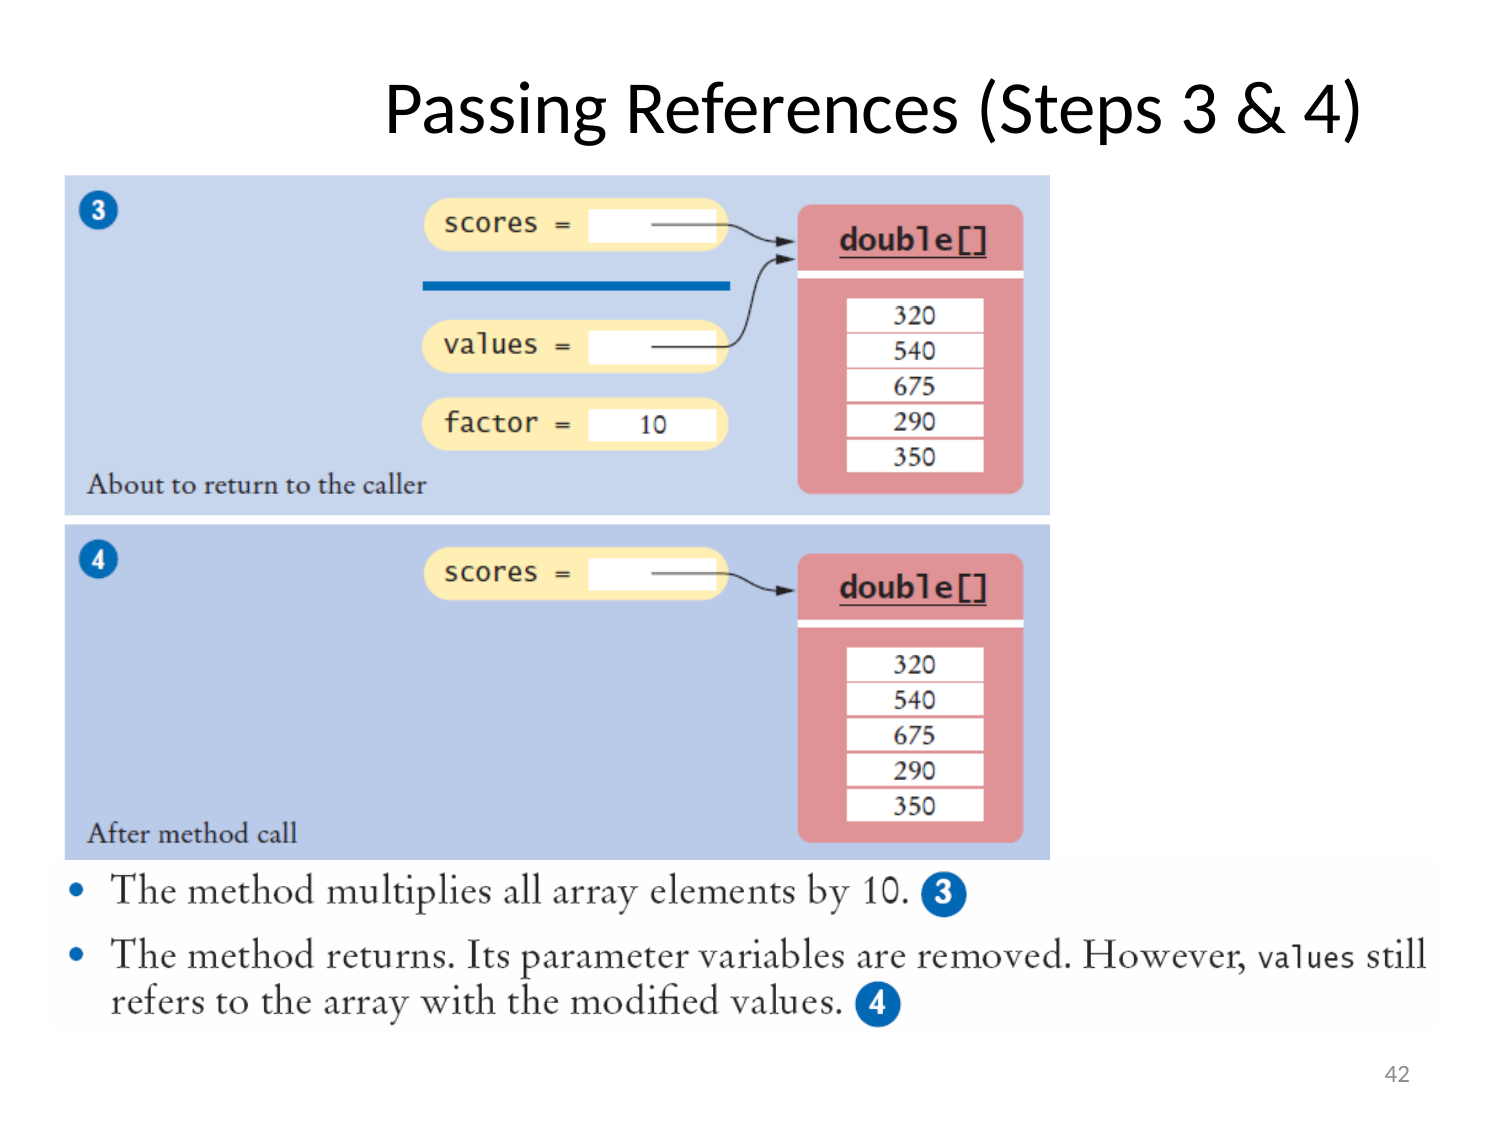

# Passing References (Steps 3 & 4)